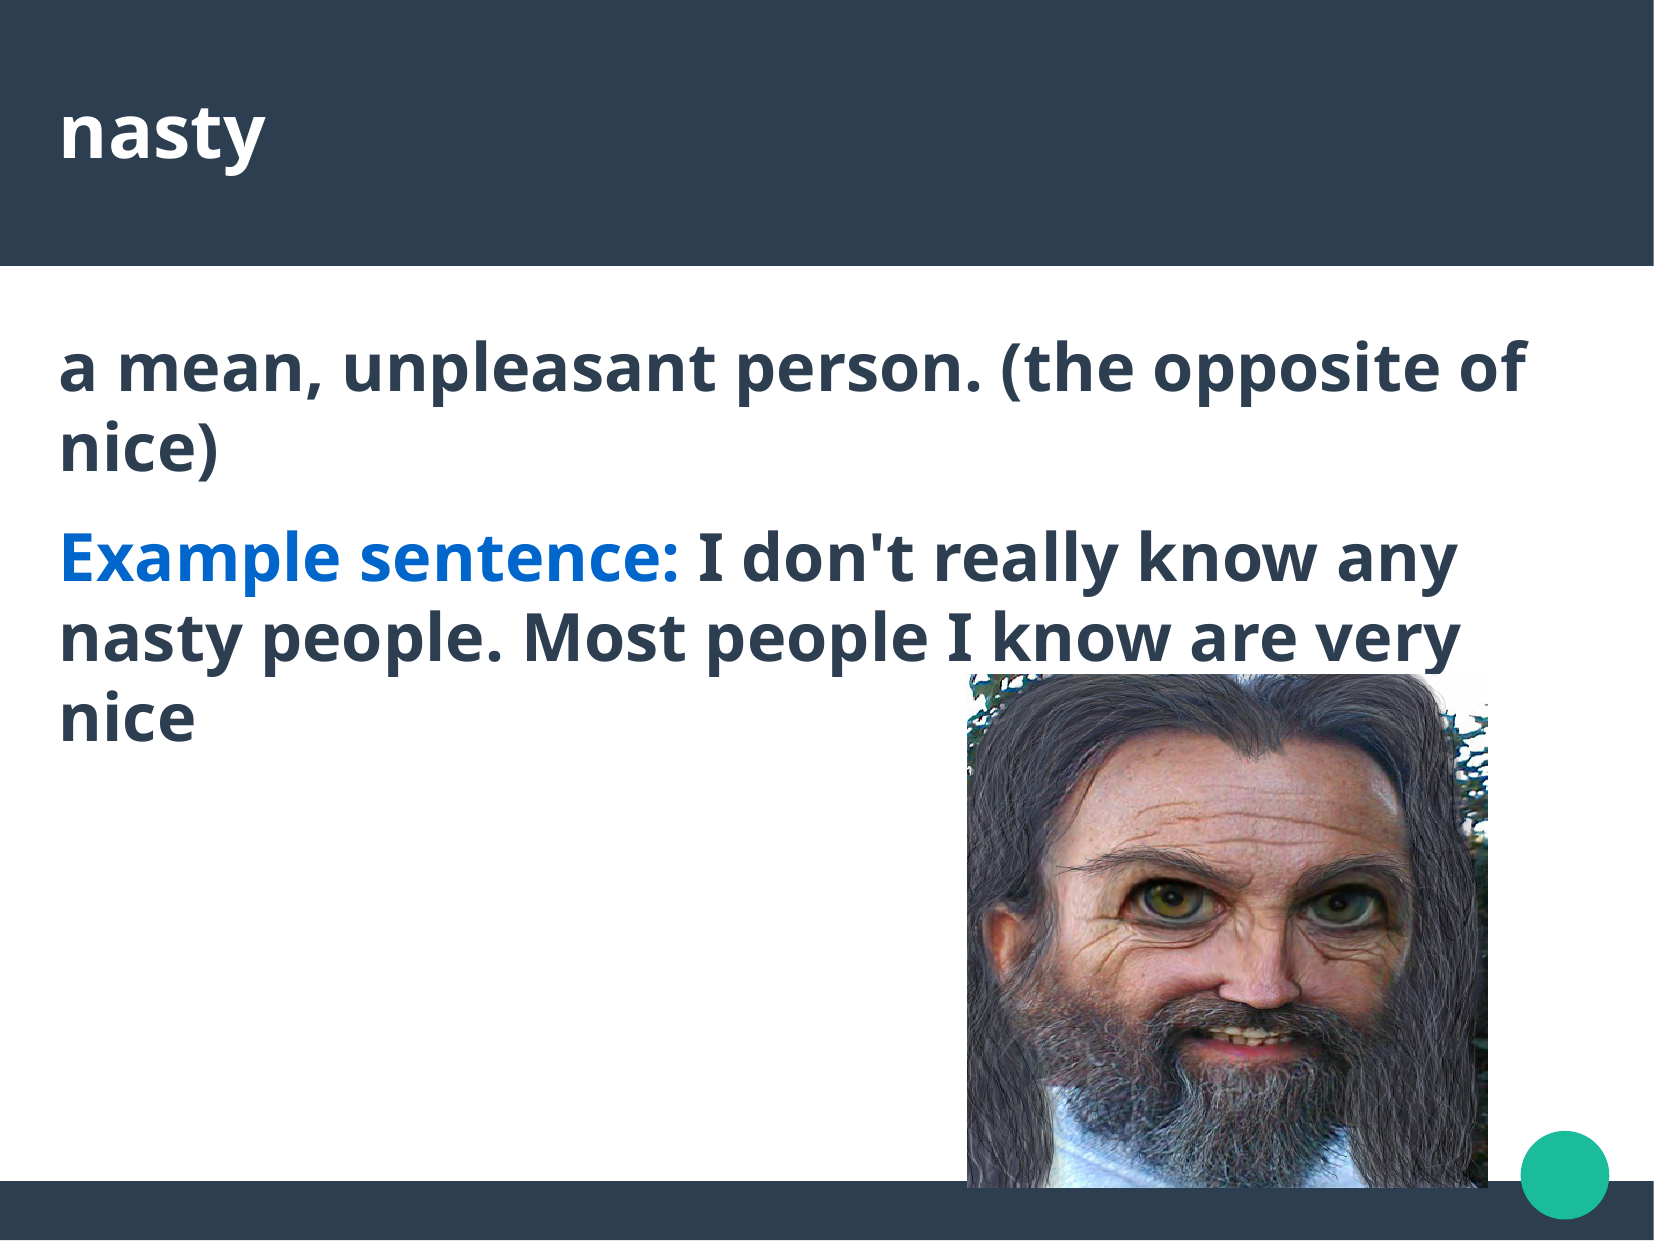

# nasty
 a mean, unpleasant person. (the opposite of nice)
Example sentence: I don't really know any nasty people. Most people I know are very nice